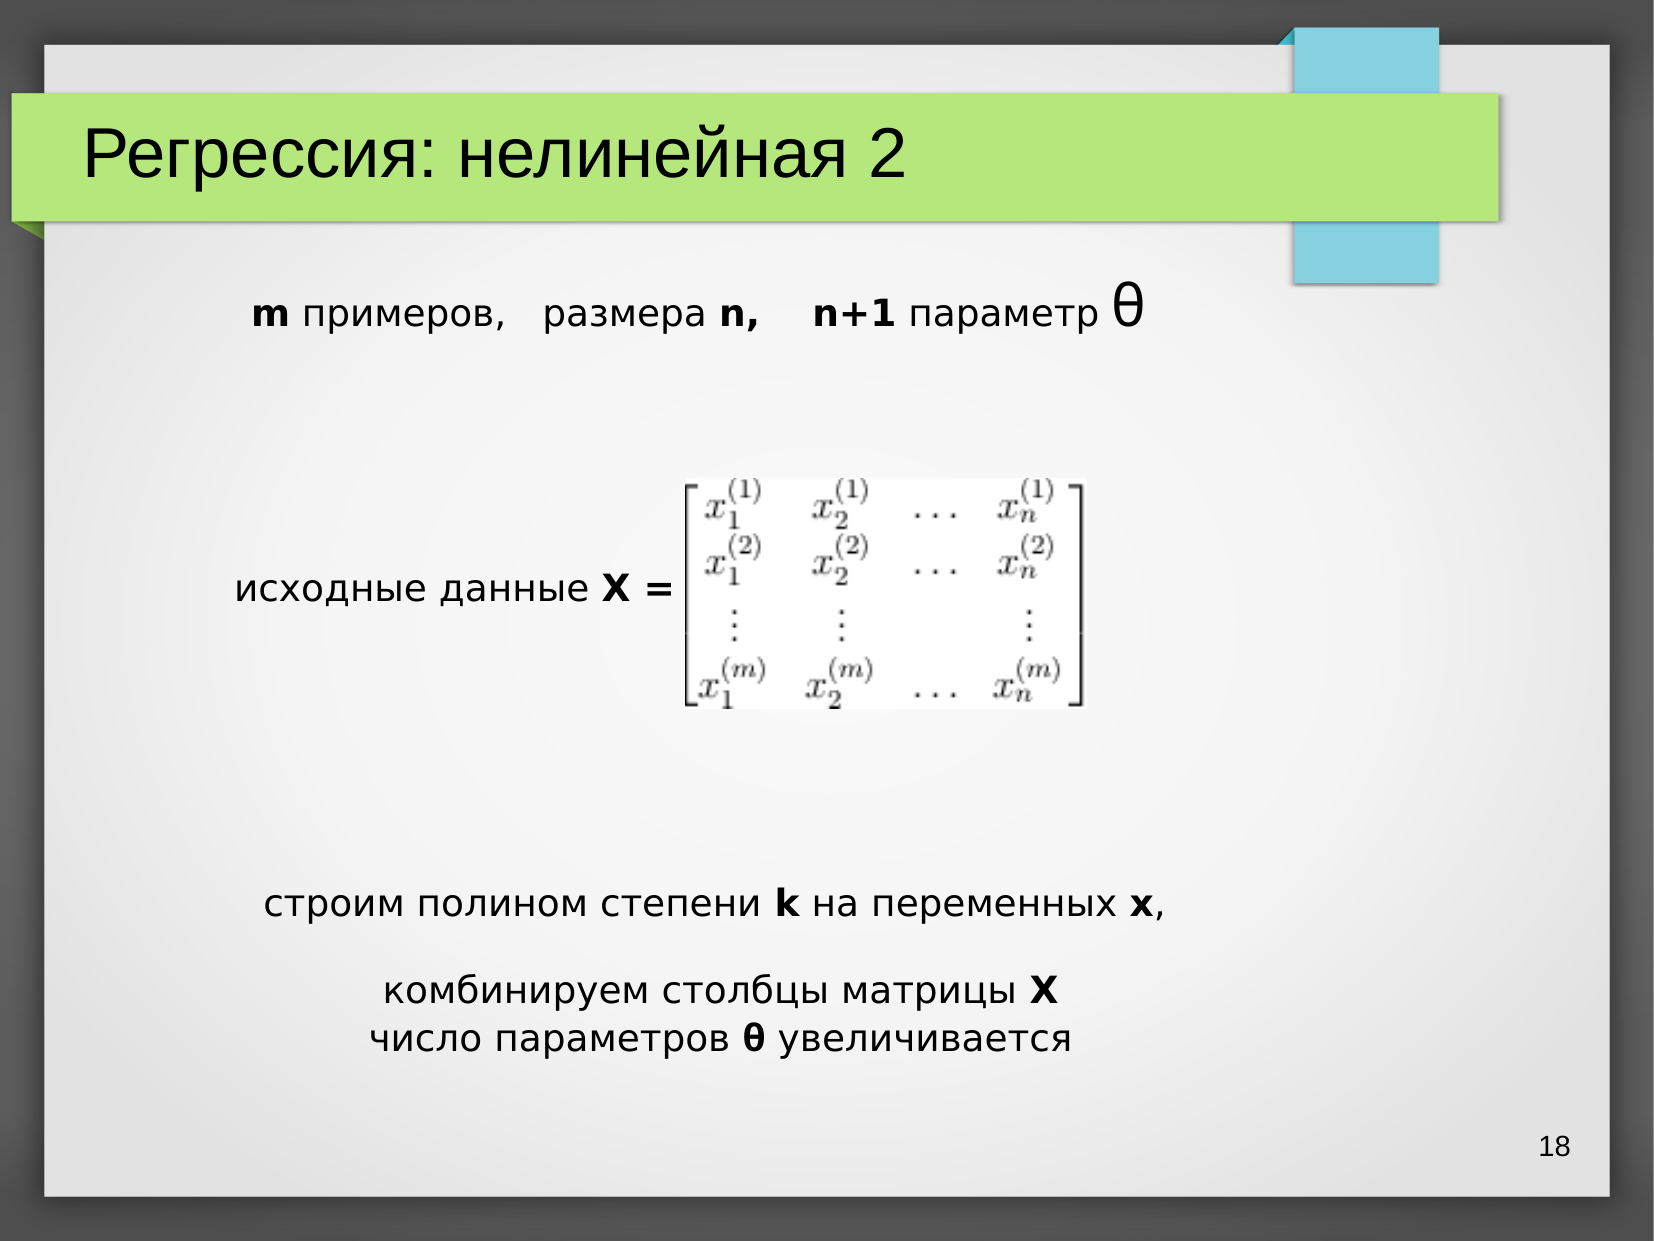

# Регрессия: нелинейная 2
m примеров, размера n, n+1 параметр θ
исходные данные X =
cтроим полином степени k на переменных x,
комбинируем столбцы матрицы Х
число параметров θ увеличивается
18